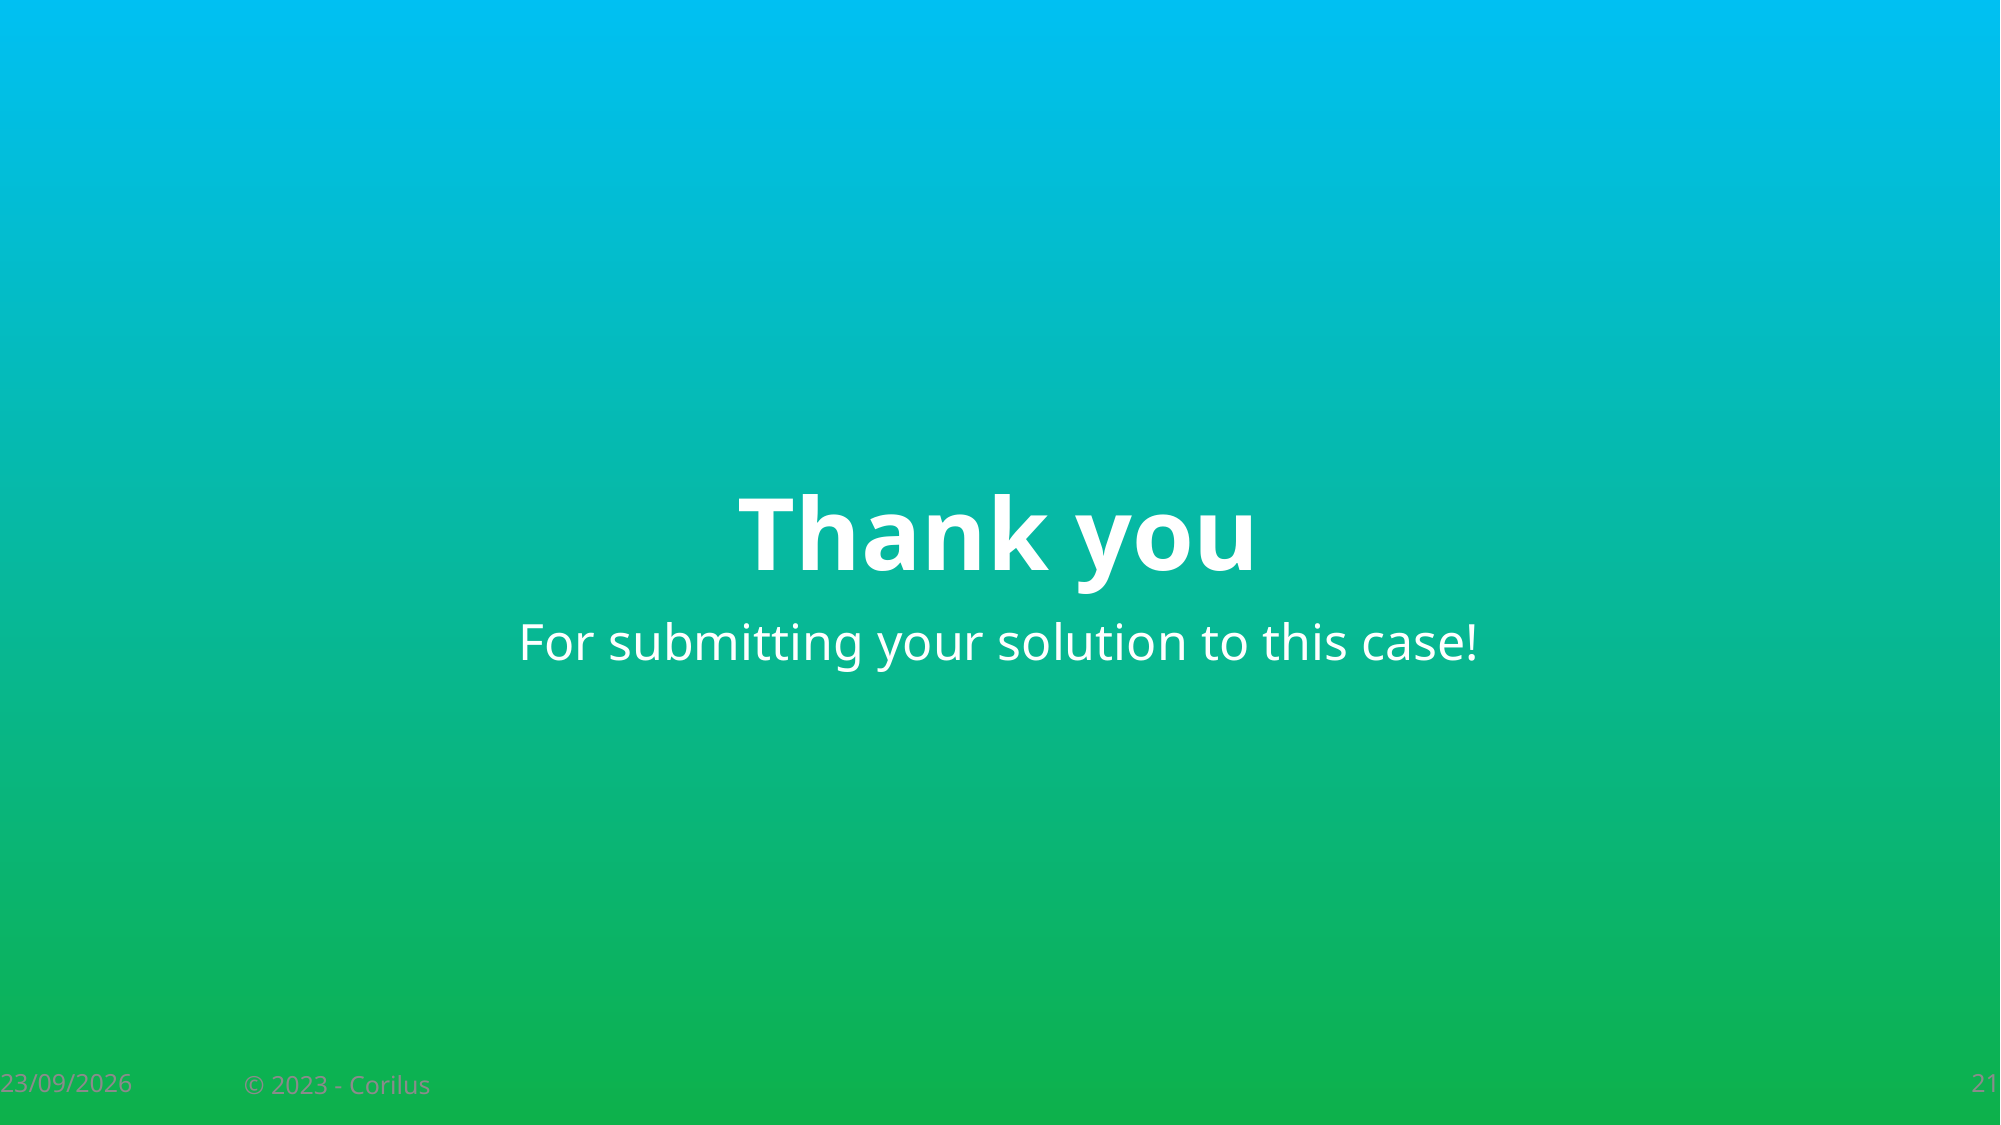

# Thank you
For submitting your solution to this case!
© 2023 - Corilus